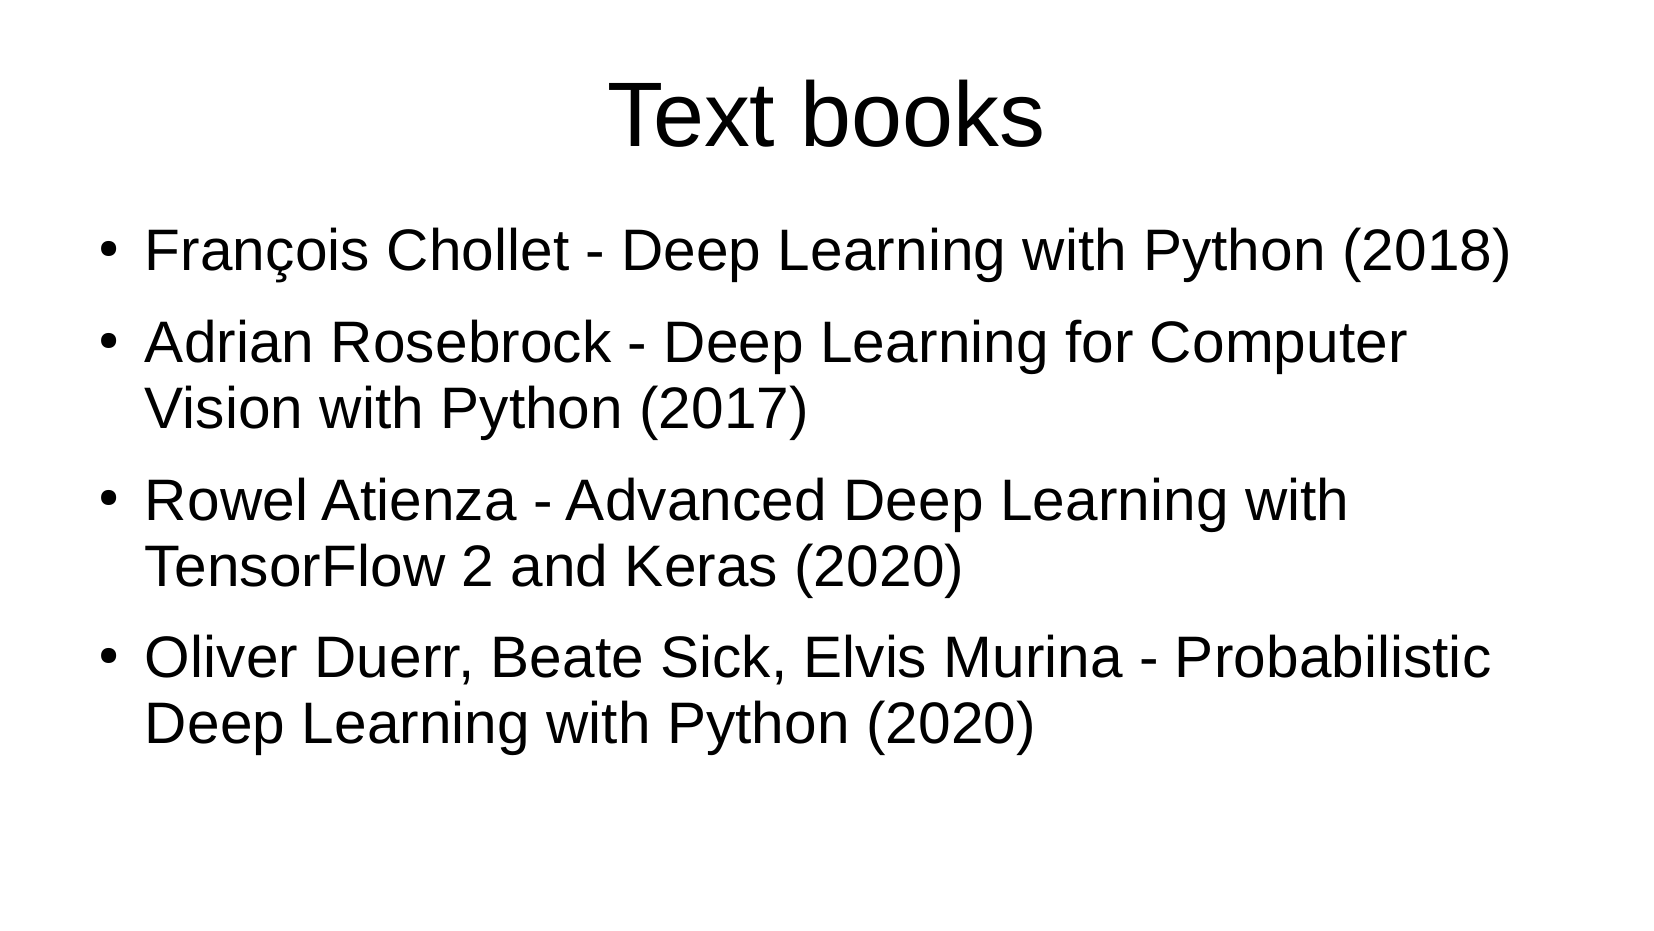

# Text books
François Chollet - Deep Learning with Python (2018)
Adrian Rosebrock - Deep Learning for Computer Vision with Python (2017)
Rowel Atienza - Advanced Deep Learning with TensorFlow 2 and Keras (2020)
Oliver Duerr, Beate Sick, Elvis Murina - Probabilistic Deep Learning with Python (2020)